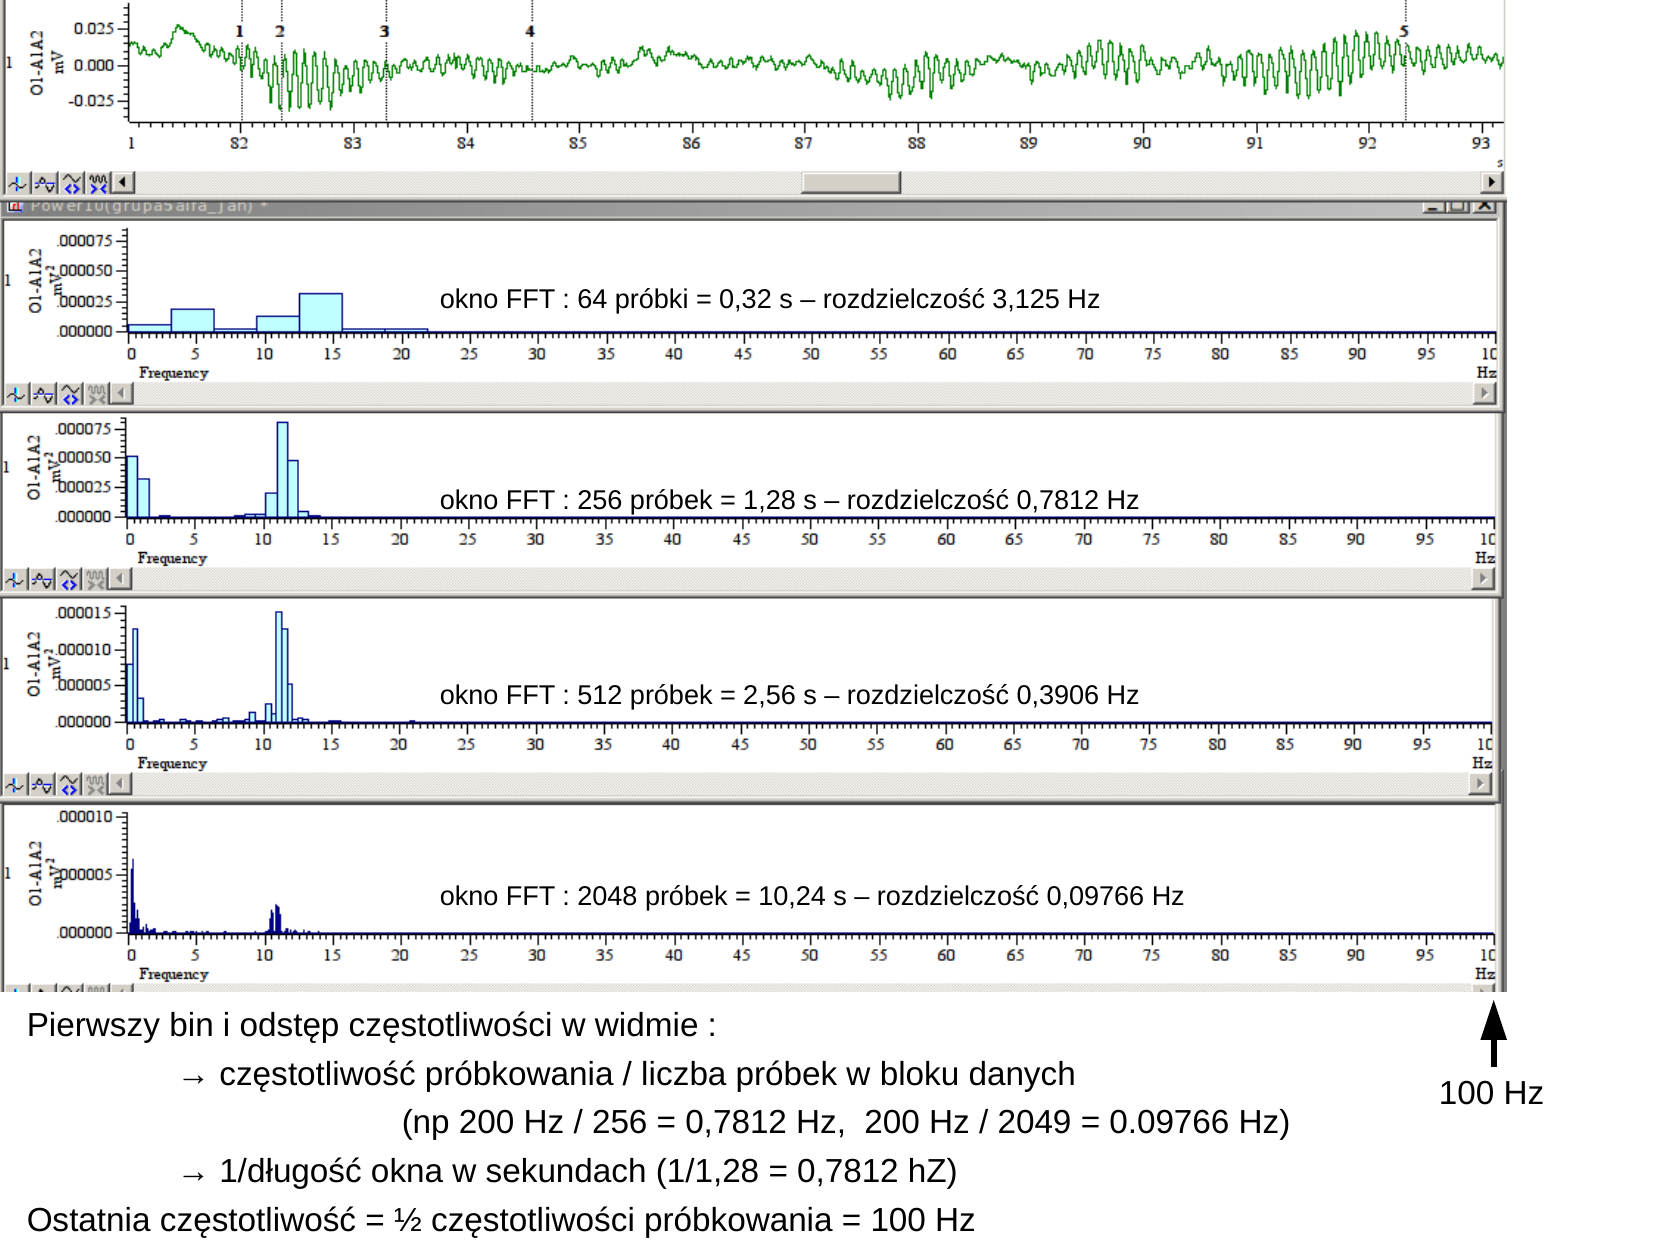

okno FFT : 64 próbki = 0,32 s – rozdzielczość 3,125 Hz
okno FFT : 256 próbek = 1,28 s – rozdzielczość 0,7812 Hz
okno FFT : 512 próbek = 2,56 s – rozdzielczość 0,3906 Hz
okno FFT : 2048 próbek = 10,24 s – rozdzielczość 0,09766 Hz
Pierwszy bin i odstęp częstotliwości w widmie :
		→ częstotliwość próbkowania / liczba próbek w bloku danych
					(np 200 Hz / 256 = 0,7812 Hz, 200 Hz / 2049 = 0.09766 Hz)
		→ 1/długość okna w sekundach (1/1,28 = 0,7812 hZ)
Ostatnia częstotliwość = ½ częstotliwości próbkowania = 100 Hz
100 Hz